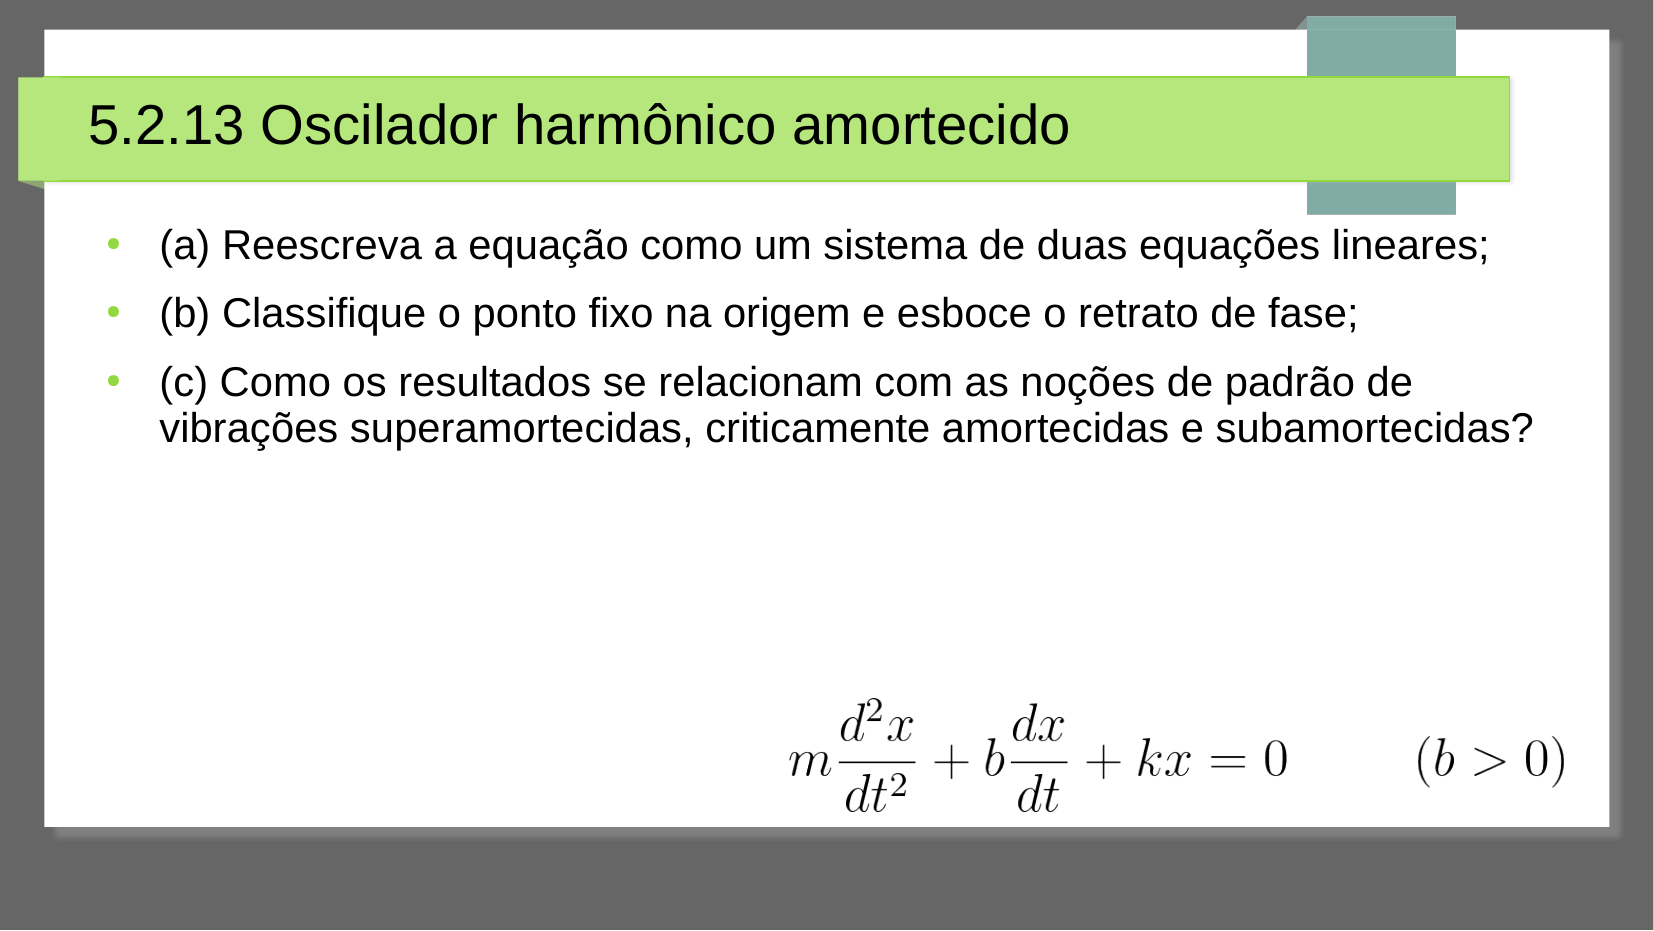

# 5.2.13 Oscilador harmônico amortecido
(a) Reescreva a equação como um sistema de duas equações lineares;
(b) Classifique o ponto fixo na origem e esboce o retrato de fase;
(c) Como os resultados se relacionam com as noções de padrão de vibrações superamortecidas, criticamente amortecidas e subamortecidas?